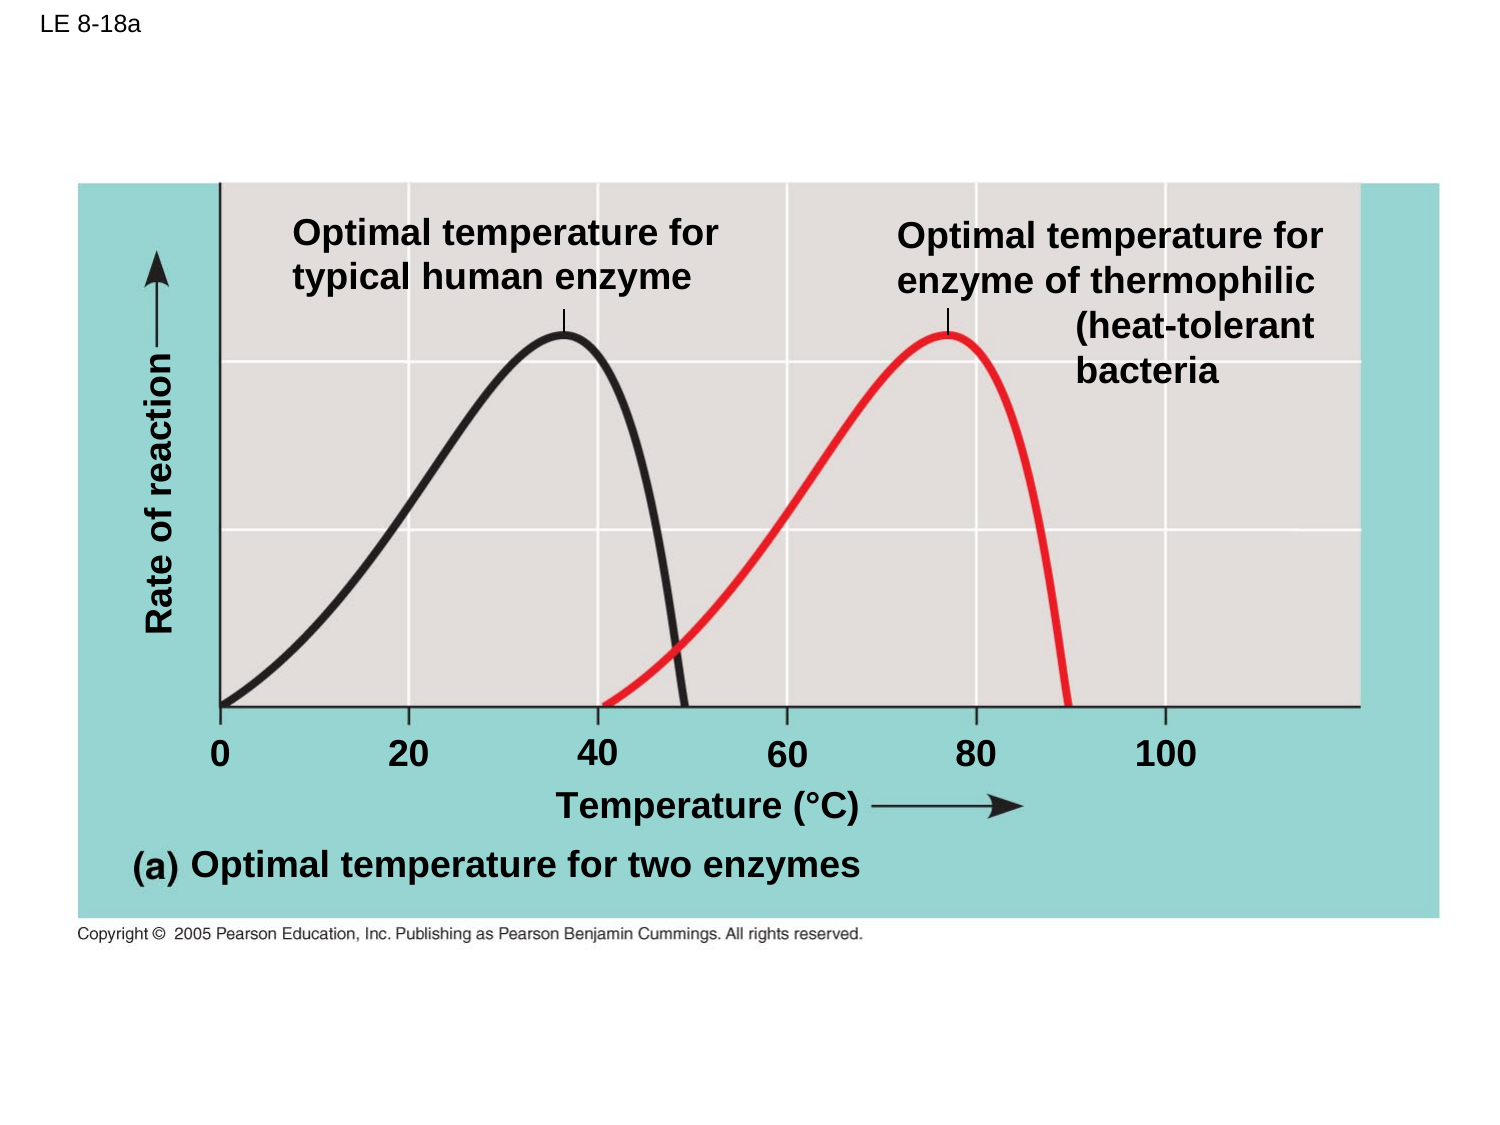

# LE 8-18a
Optimal temperature for
typical human enzyme
Optimal temperature for
enzyme of thermophilic
 (heat-tolerant
 bacteria
Rate of reaction
40
0
20
80
100
60
Temperature (°C)
Optimal temperature for two enzymes